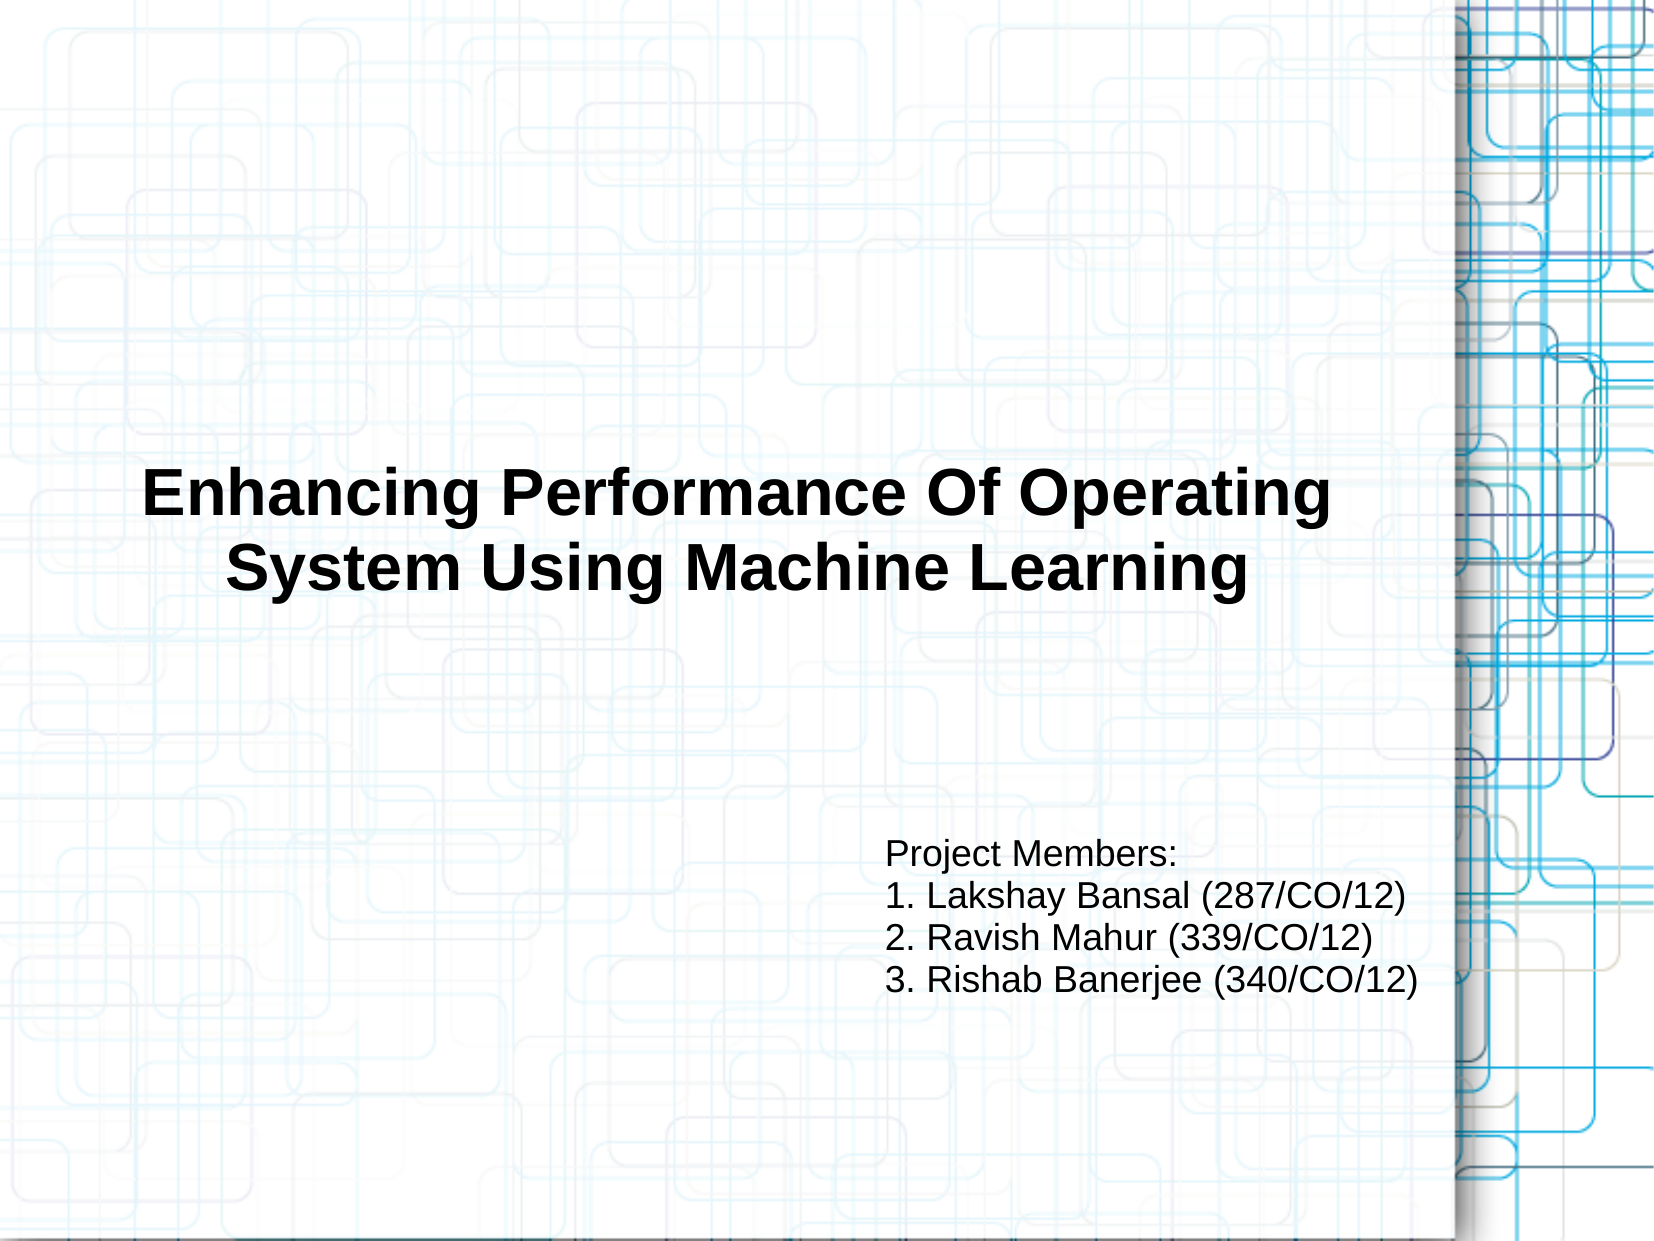

# Enhancing Performance Of Operating System Using Machine Learning
Project Members:
1. Lakshay Bansal (287/CO/12)
2. Ravish Mahur (339/CO/12)
3. Rishab Banerjee (340/CO/12)